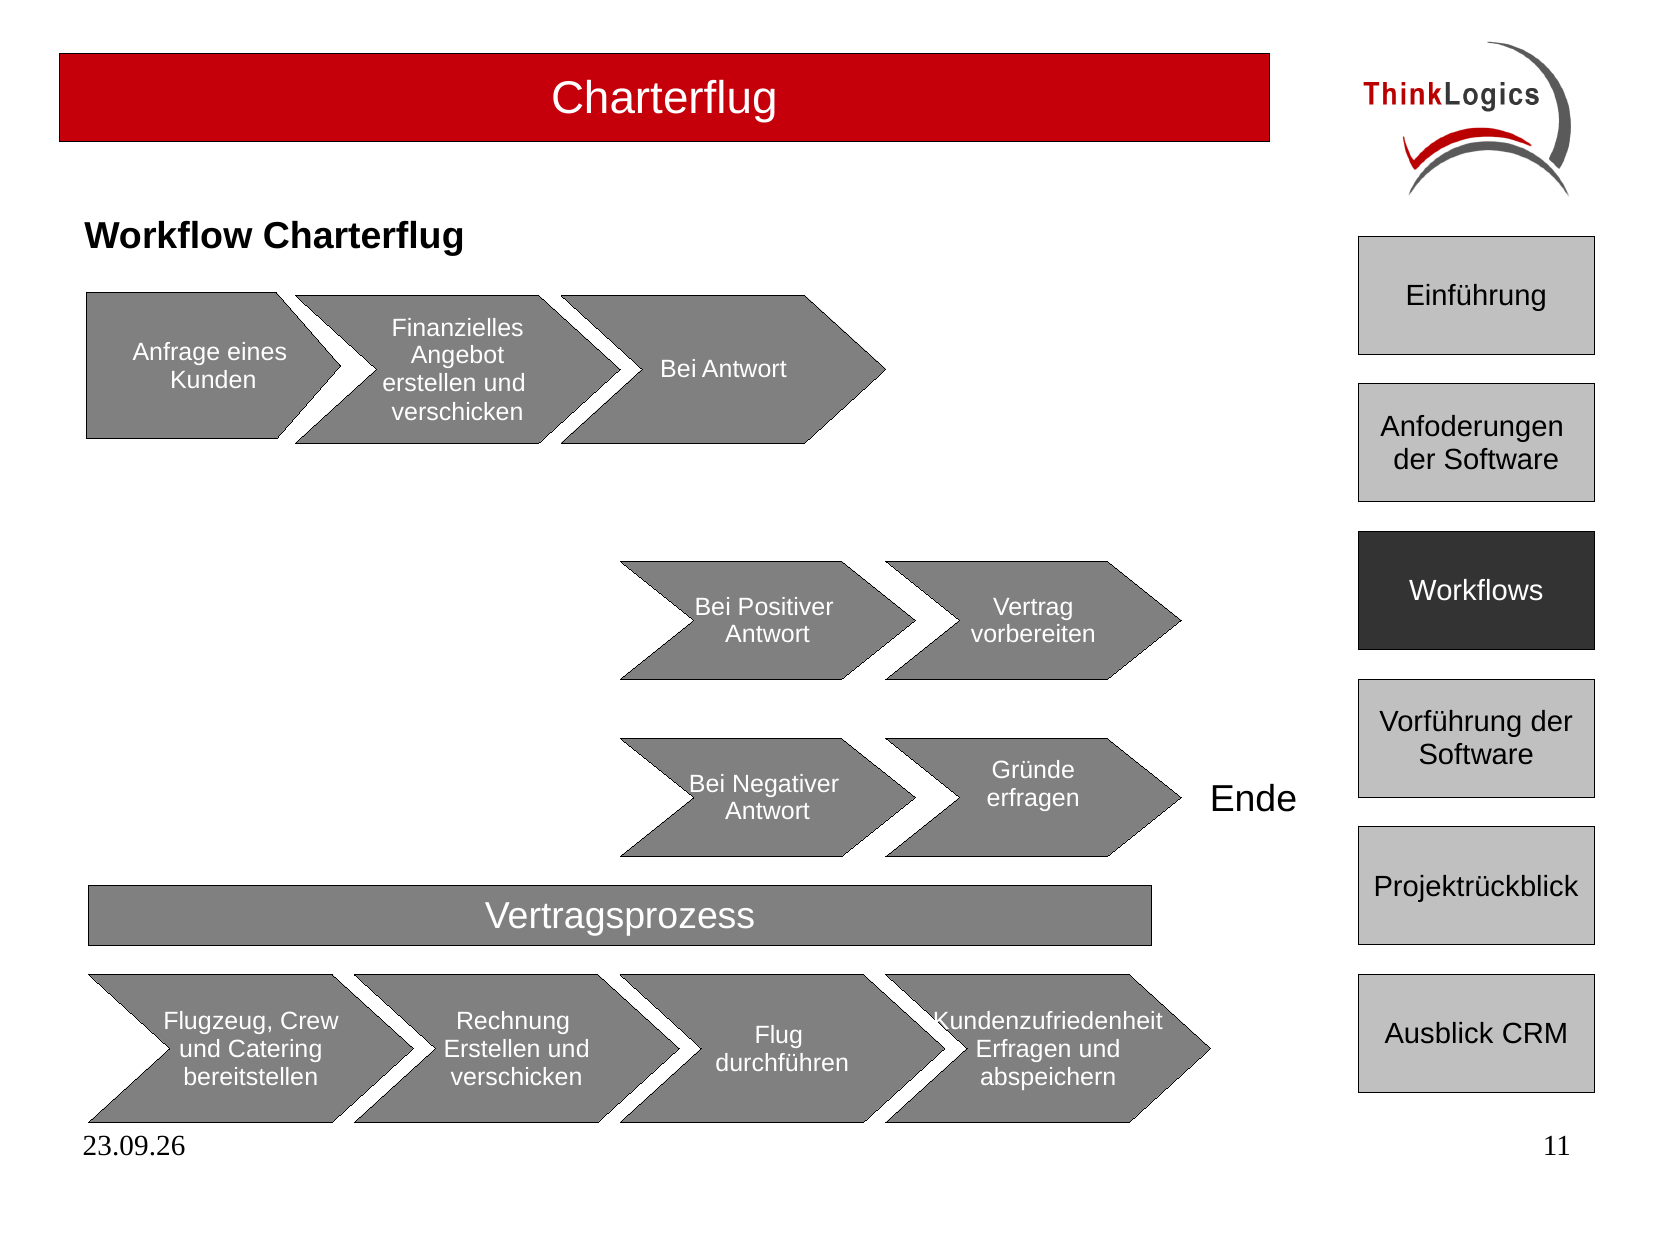

Charterflug
Workflow Charterflug
Einführung
Anfrage eines
Kunden
Finanzielles
 Angebot
erstellen und
verschicken
Bei Antwort
Bei Antwort
Anfoderungen
der Software
Workflows
Bei Positiver
Antwort
Vertrag
vorbereiten
Vorführung der
Software
Bei Negativer
Antwort
Gründe
erfragen
Ende
Projektrückblick
Vertragsprozess
Ausblick CRM
Flugzeug, Crew
und Catering
bereitstellen
Rechnung
Erstellen und
verschicken
Flug
durchführen
Kundenzufriedenheit
Erfragen und
abspeichern
11